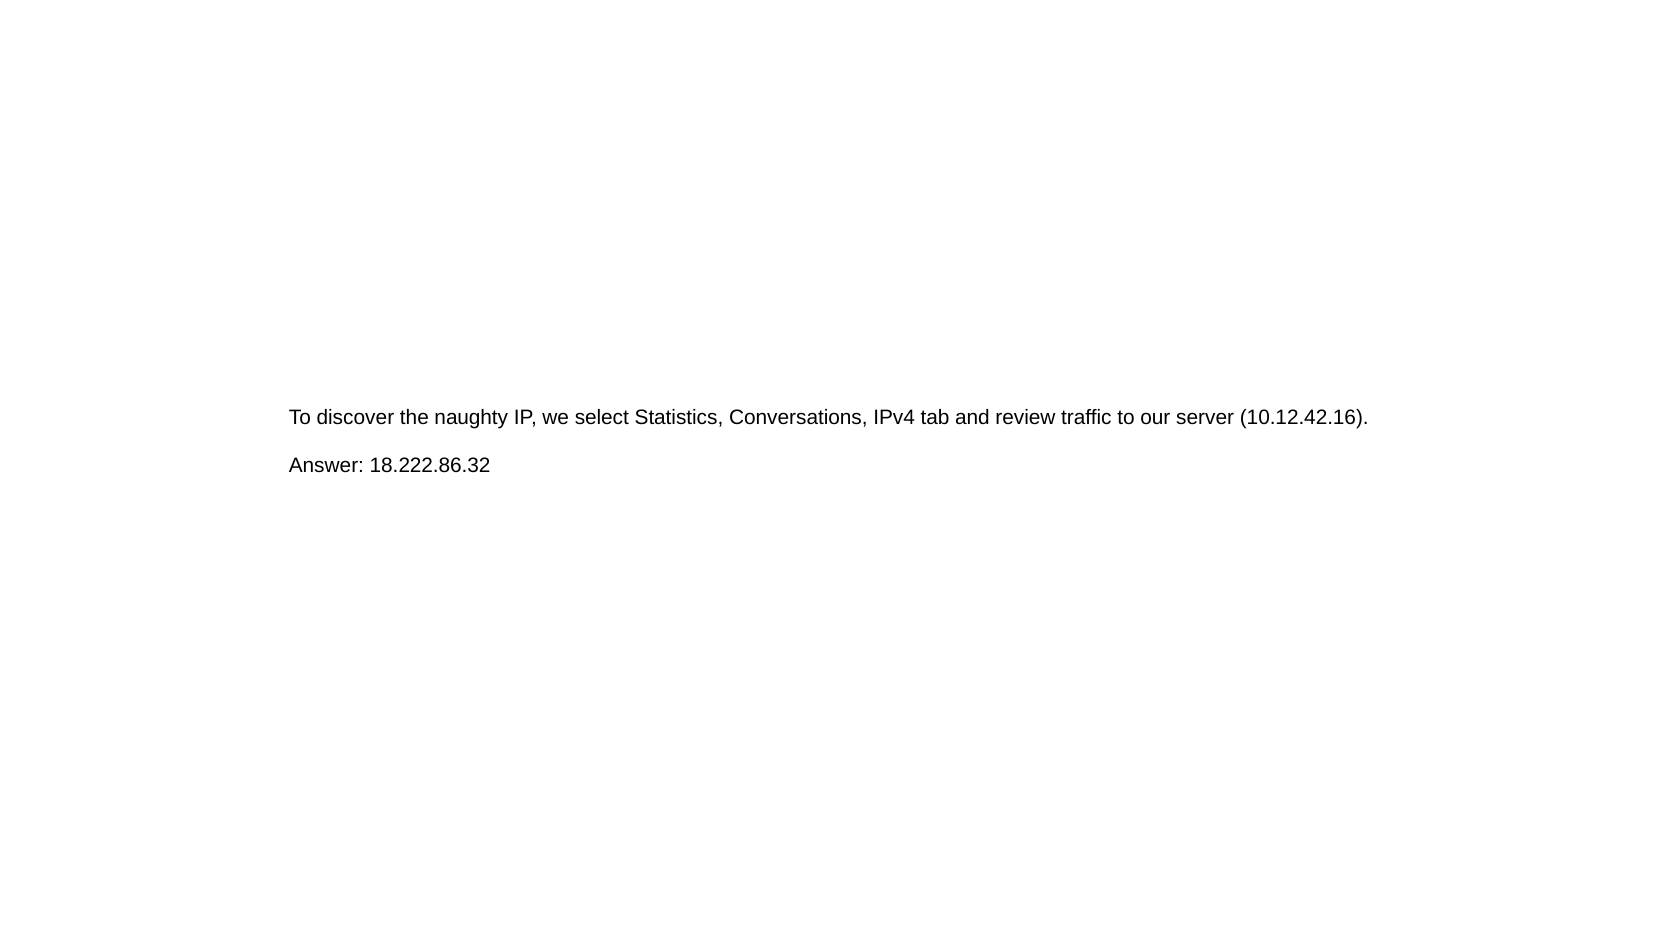

To discover the naughty IP, we select Statistics, Conversations, IPv4 tab and review traffic to our server (10.12.42.16).
Answer: 18.222.86.32